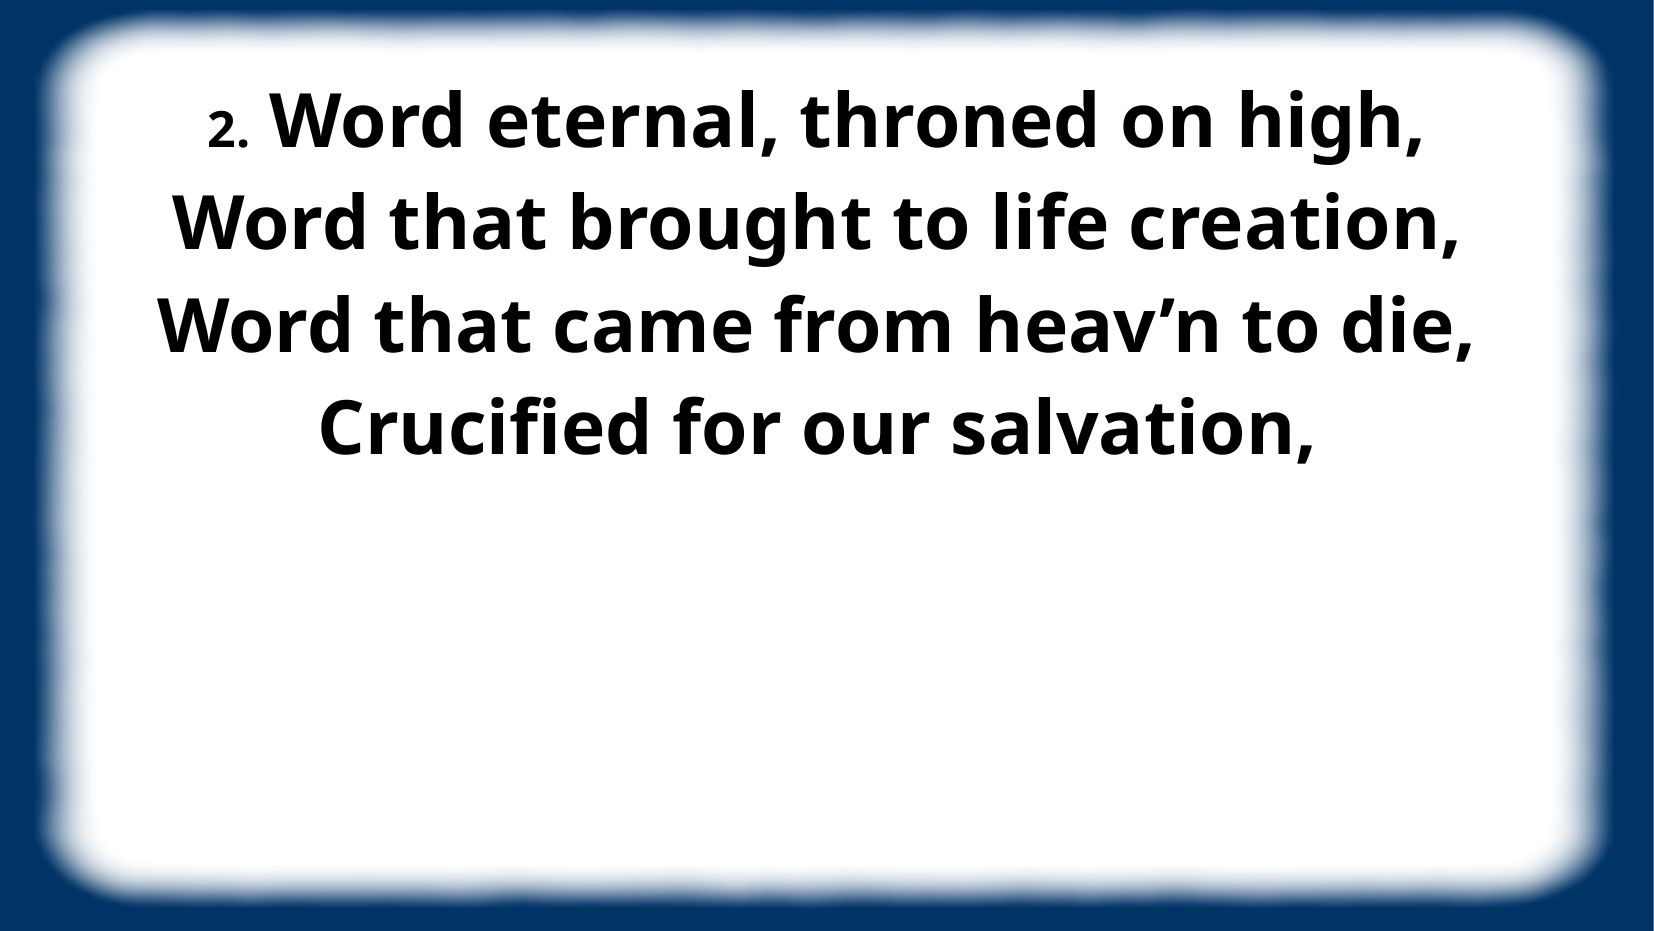

2. Word eternal, throned on high,
Word that brought to life creation,
Word that came from heav’n to die,
Crucified for our salvation,